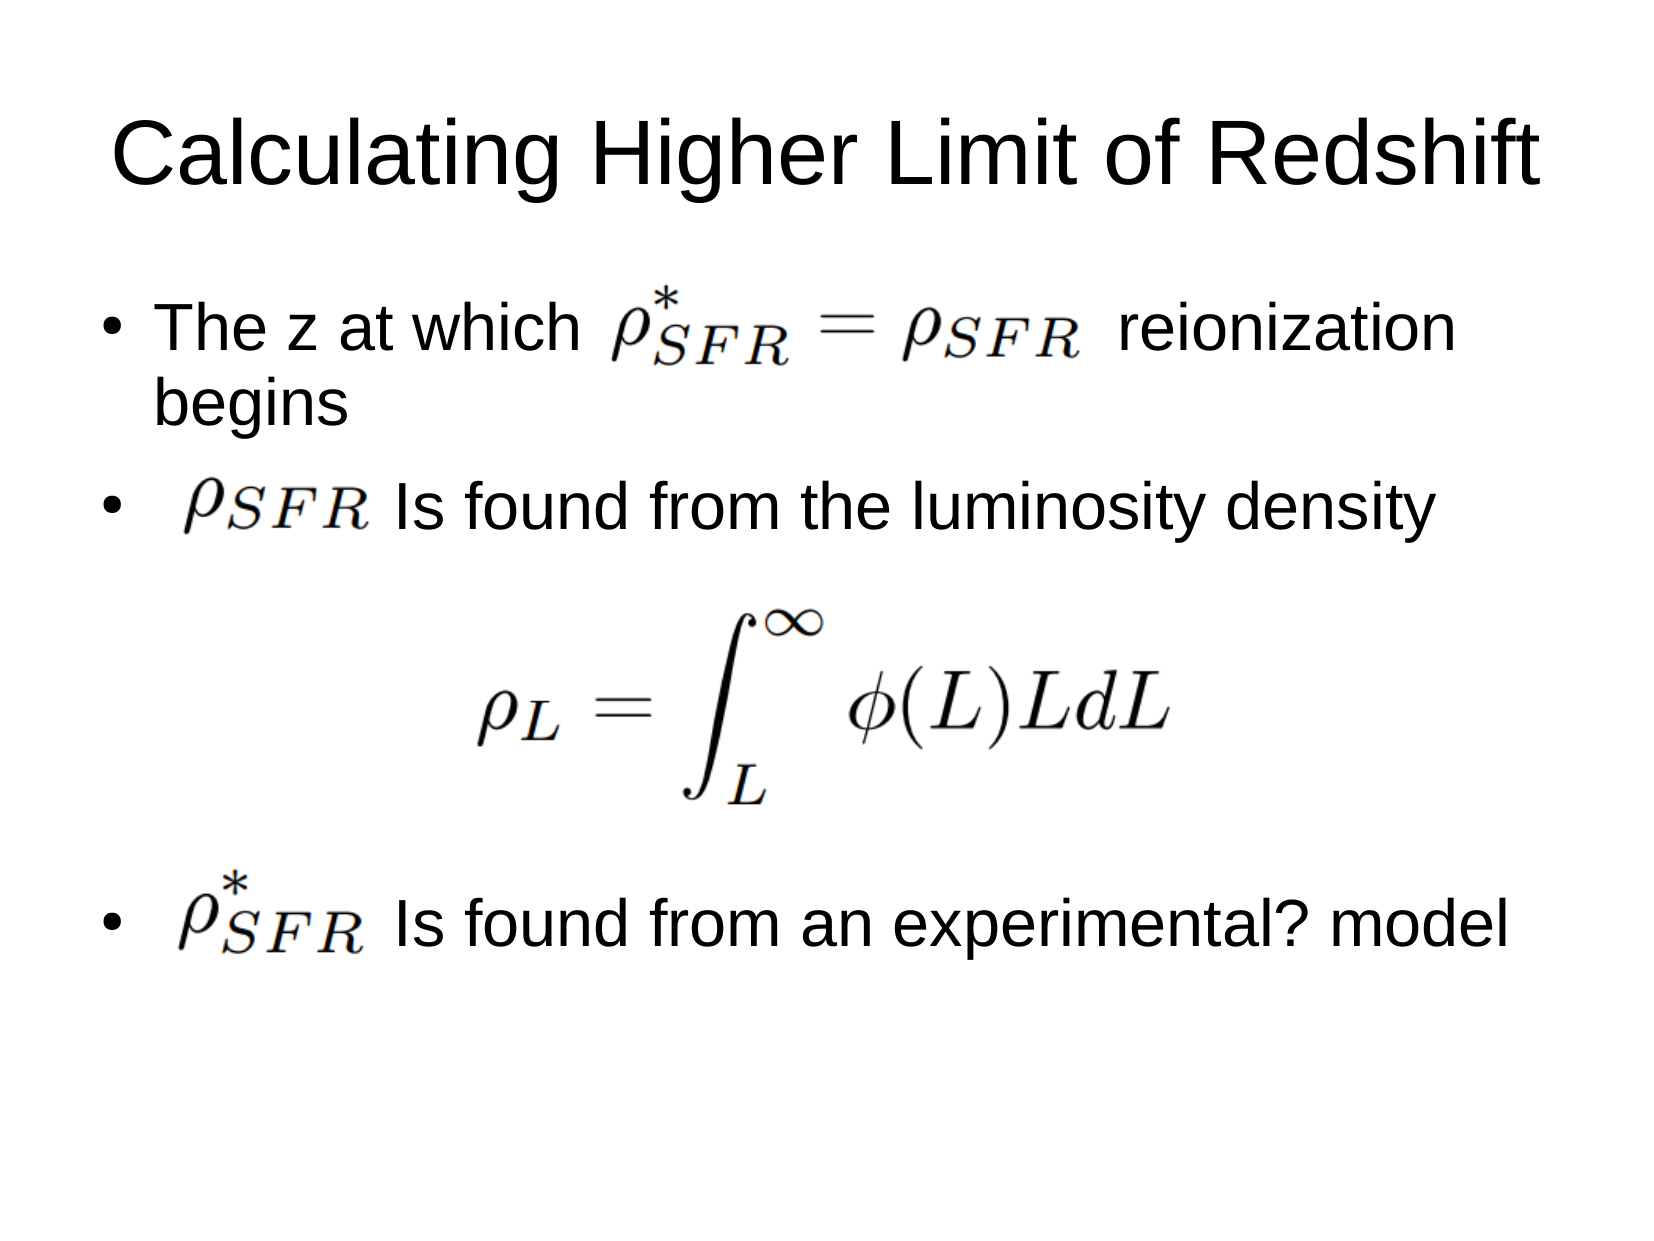

# Calculating Higher Limit of Redshift
The z at which reionization begins
 Is found from the luminosity density
 Is found from an experimental? model